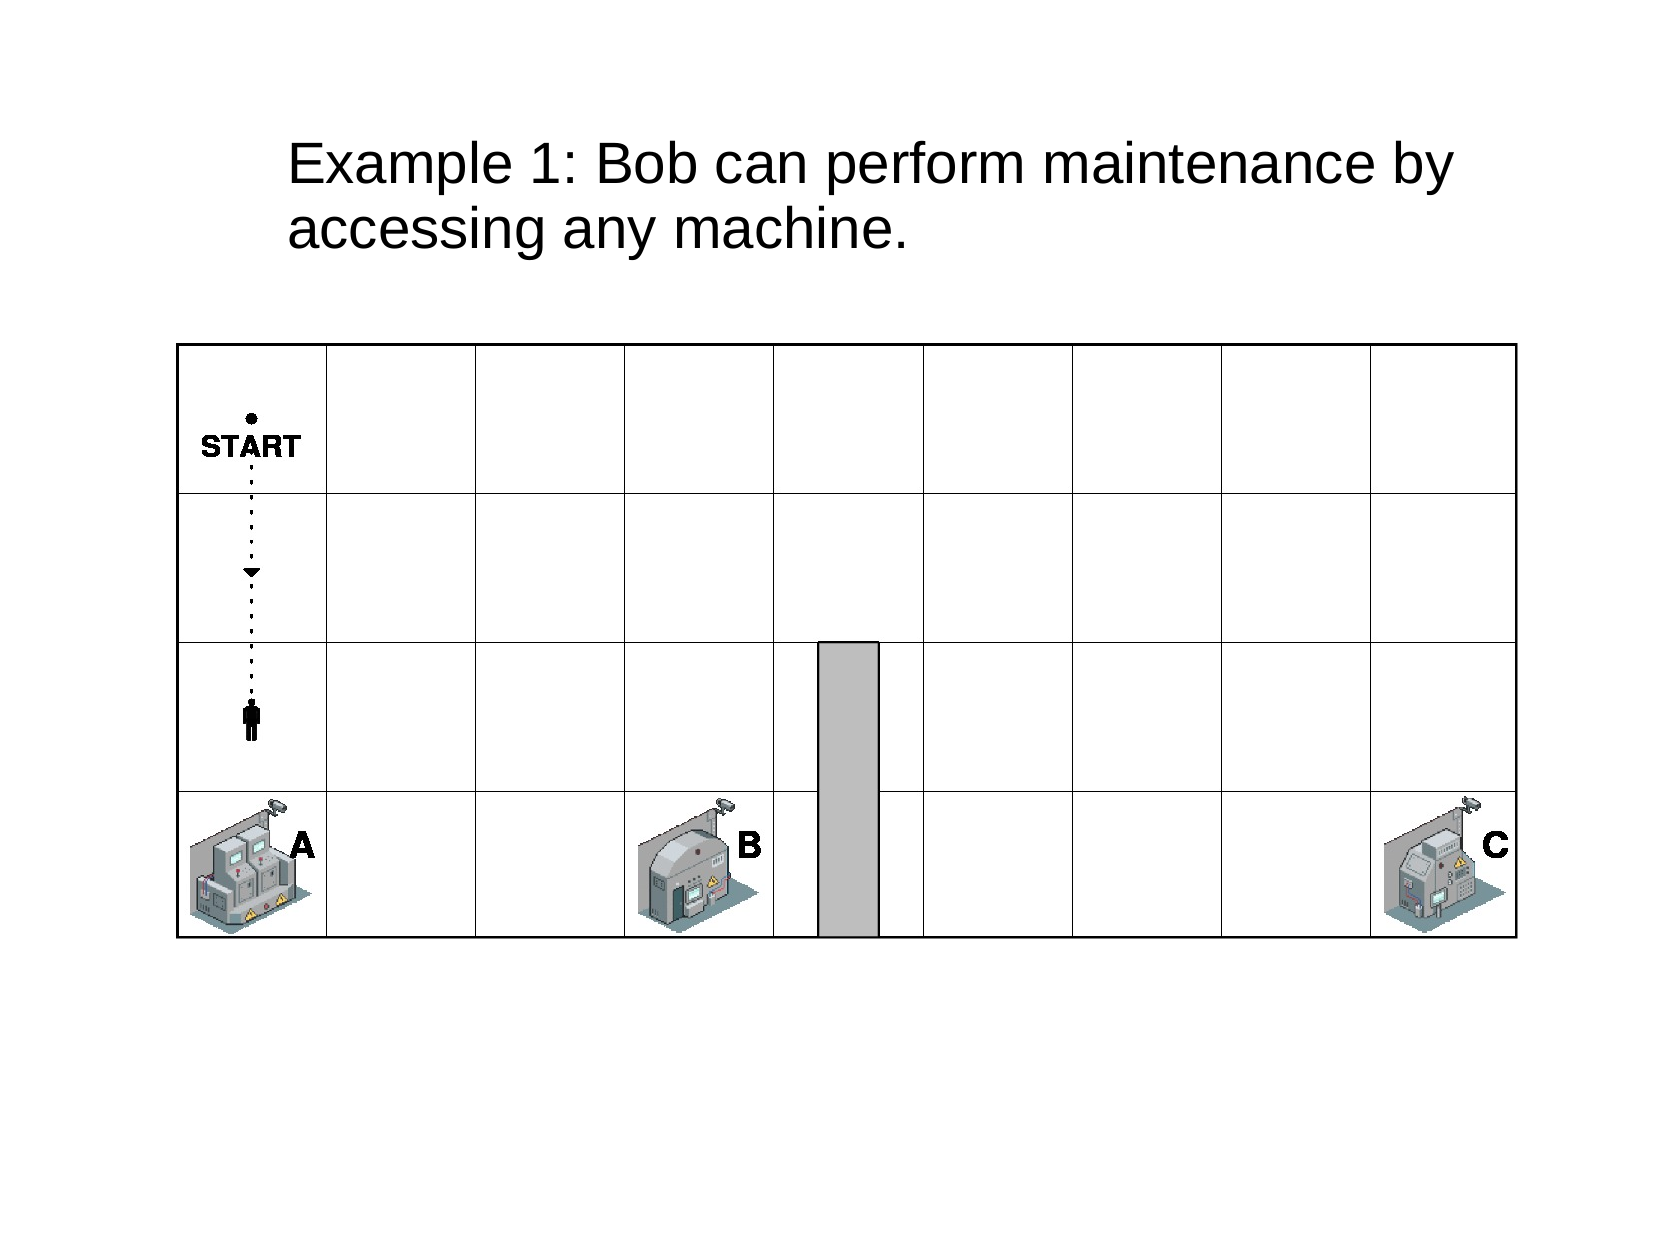

Example 1: Bob can perform maintenance by accessing any machine.